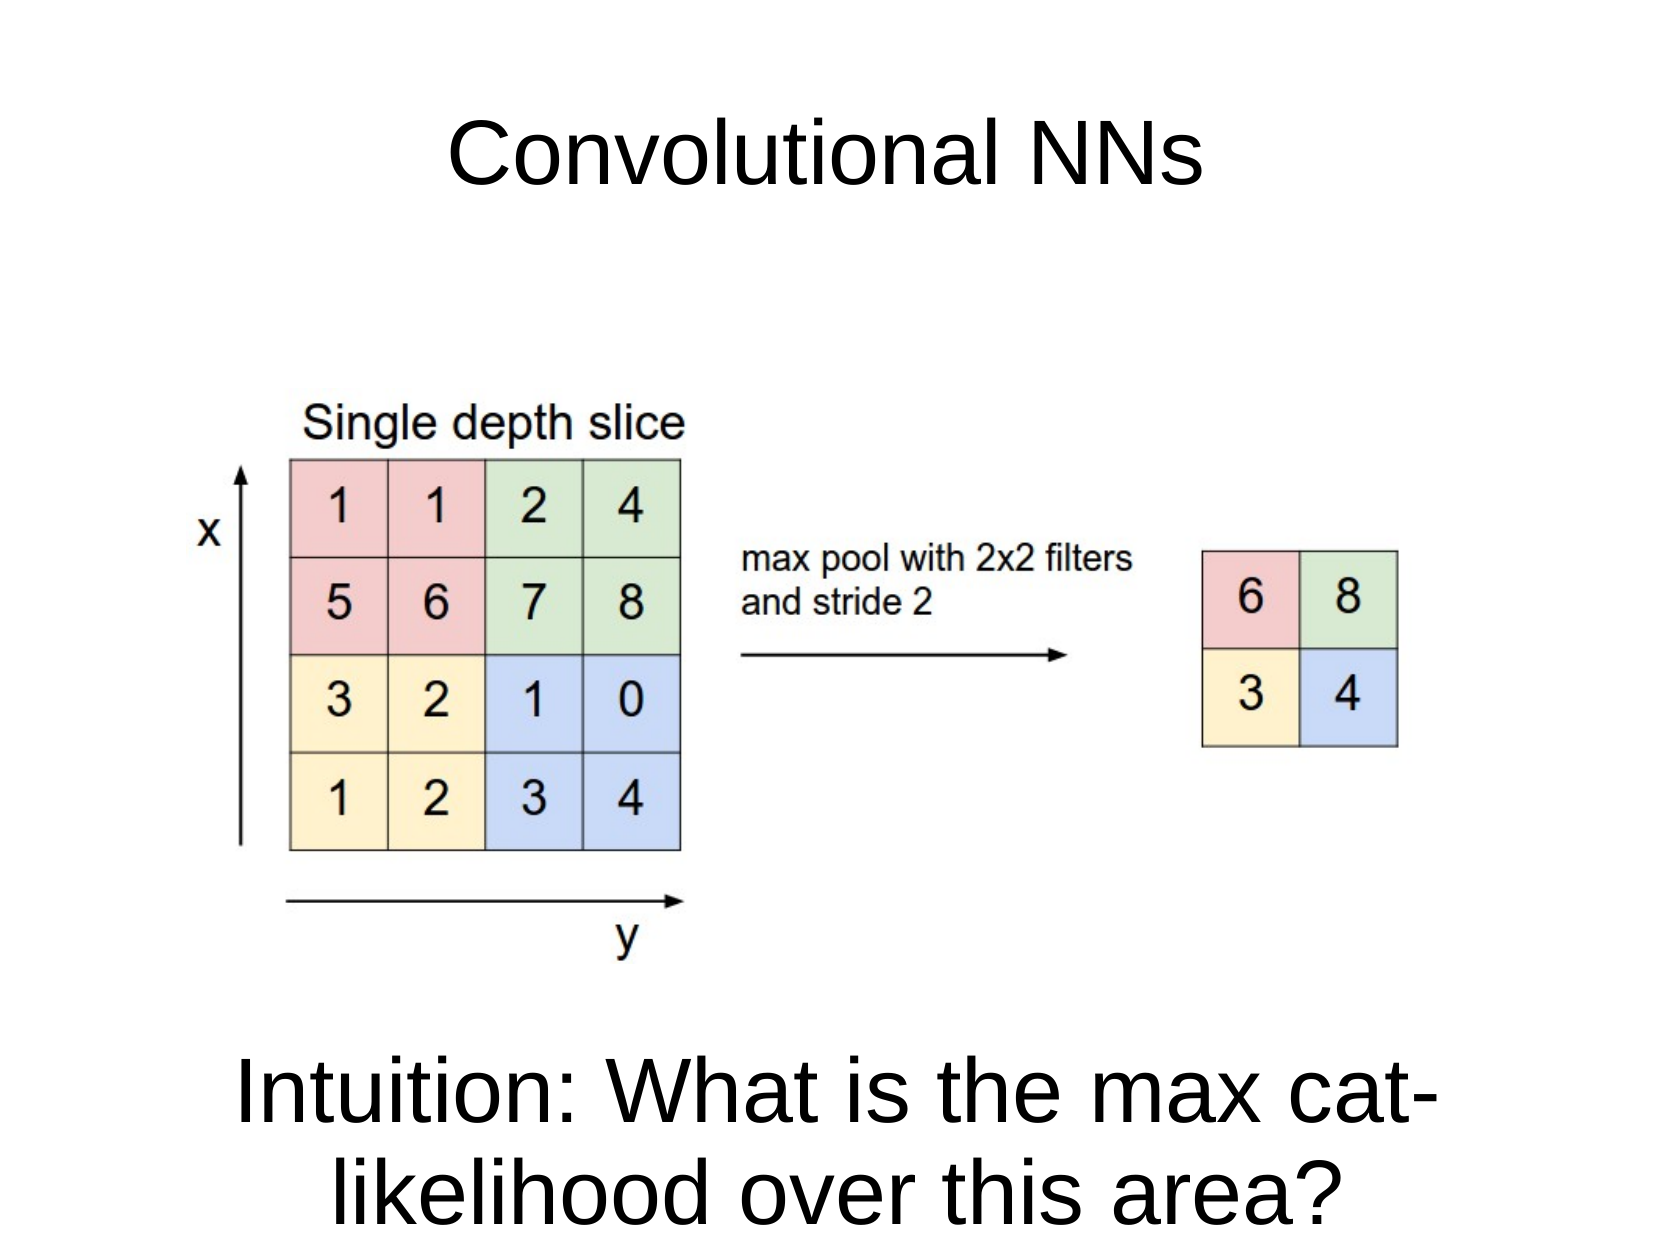

# Convolutional NNs
Intuition: What is the max cat-likelihood over this area?